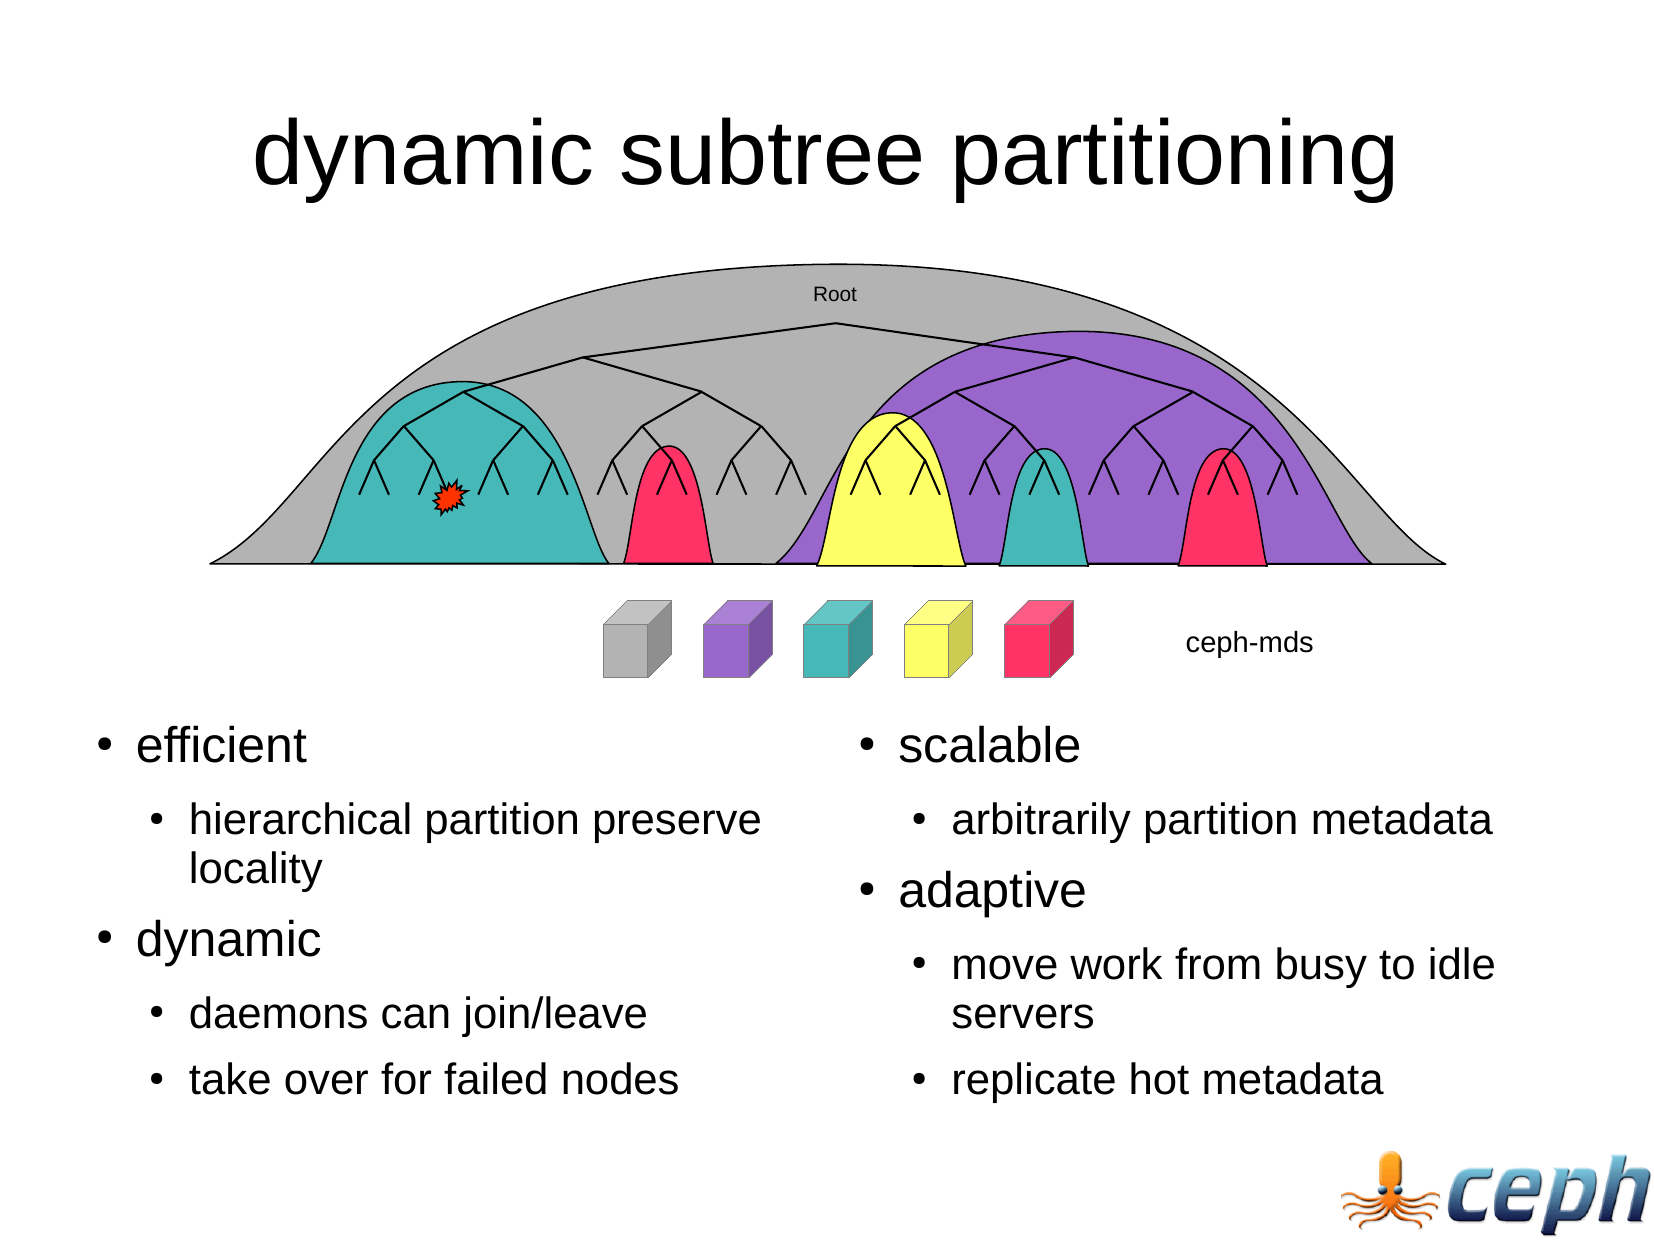

# dynamic subtree partitioning
Root
ceph-mds
efficient
hierarchical partition preserve locality
dynamic
daemons can join/leave
take over for failed nodes
scalable
arbitrarily partition metadata
adaptive
move work from busy to idle servers
replicate hot metadata